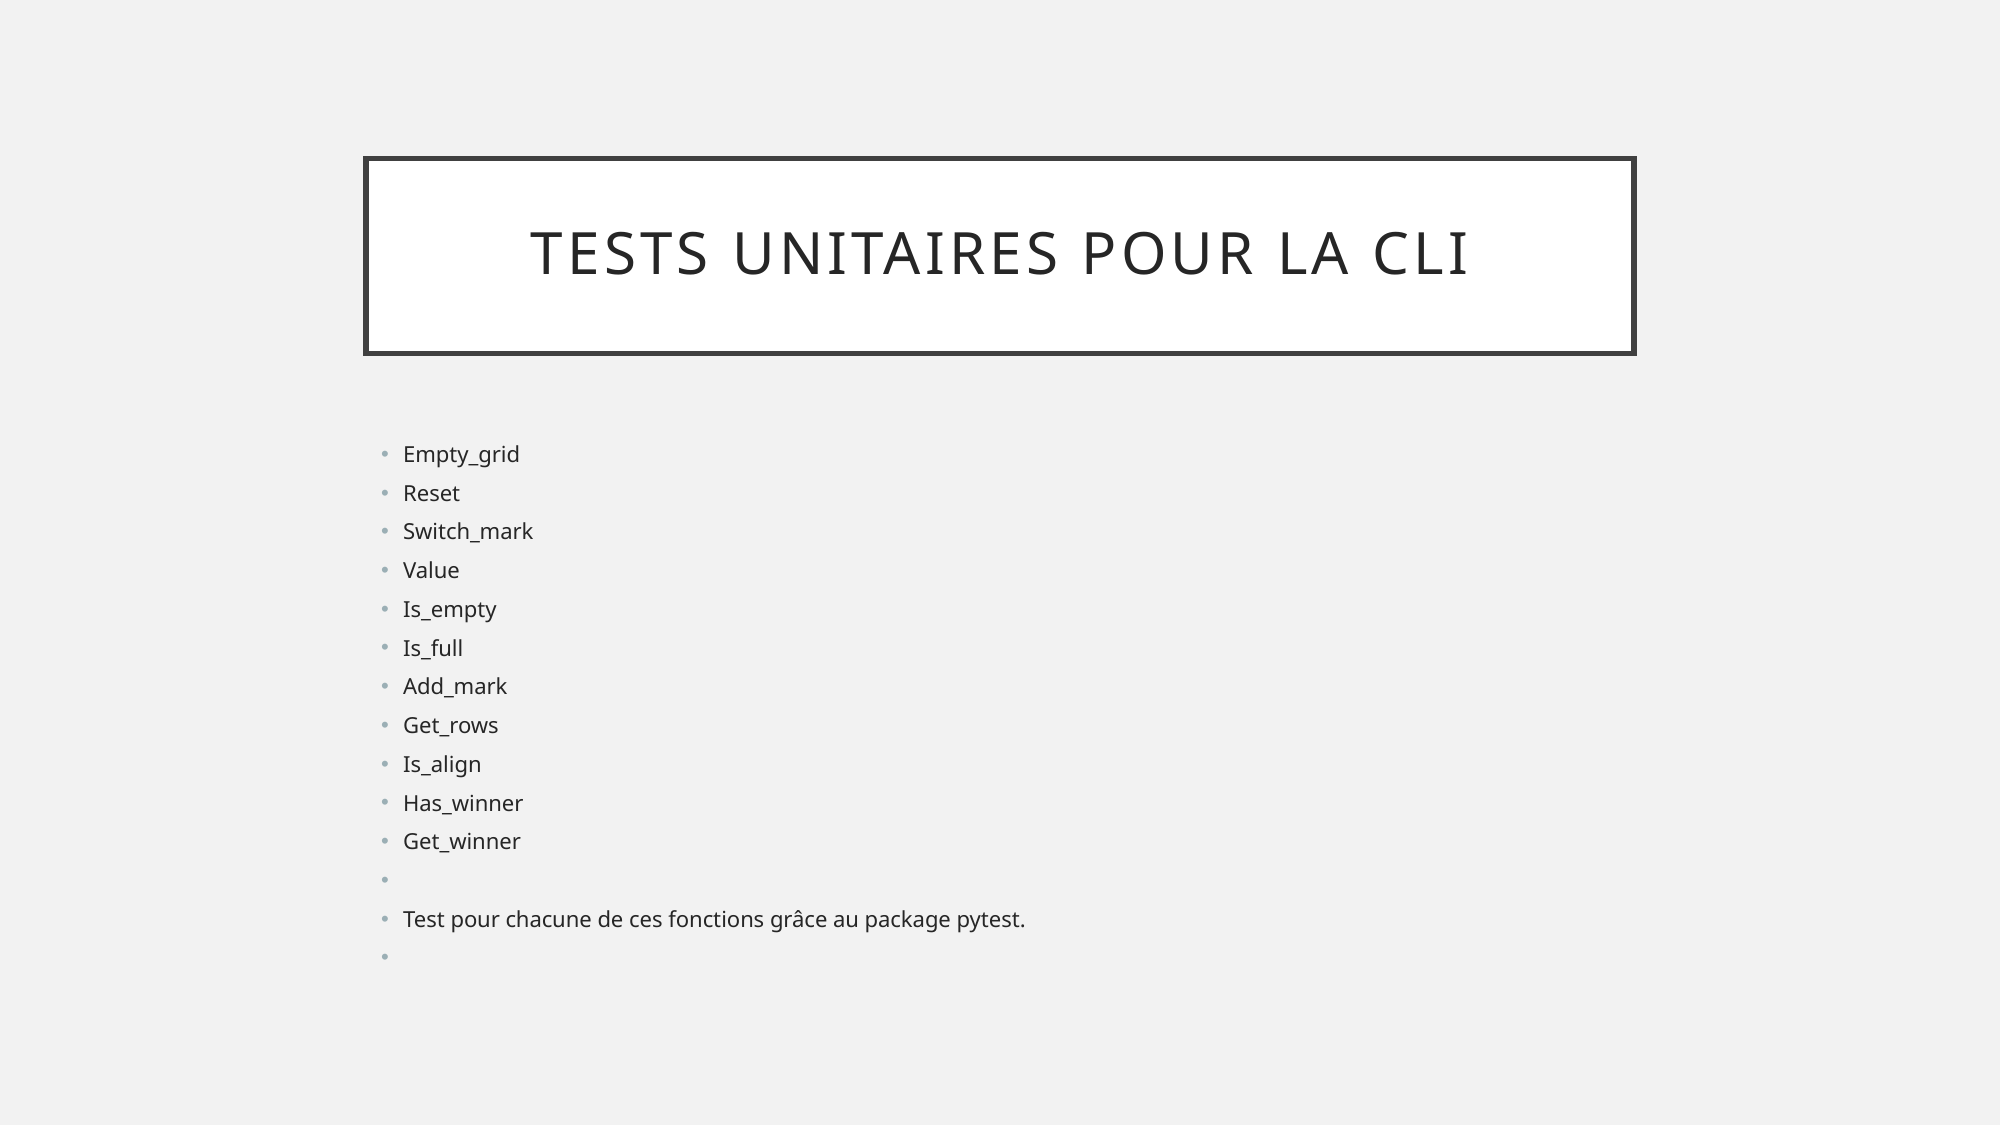

# Tests unitaires pour la CLI
Empty_grid
Reset
Switch_mark
Value
Is_empty
Is_full
Add_mark
Get_rows
Is_align
Has_winner
Get_winner
Test pour chacune de ces fonctions grâce au package pytest.